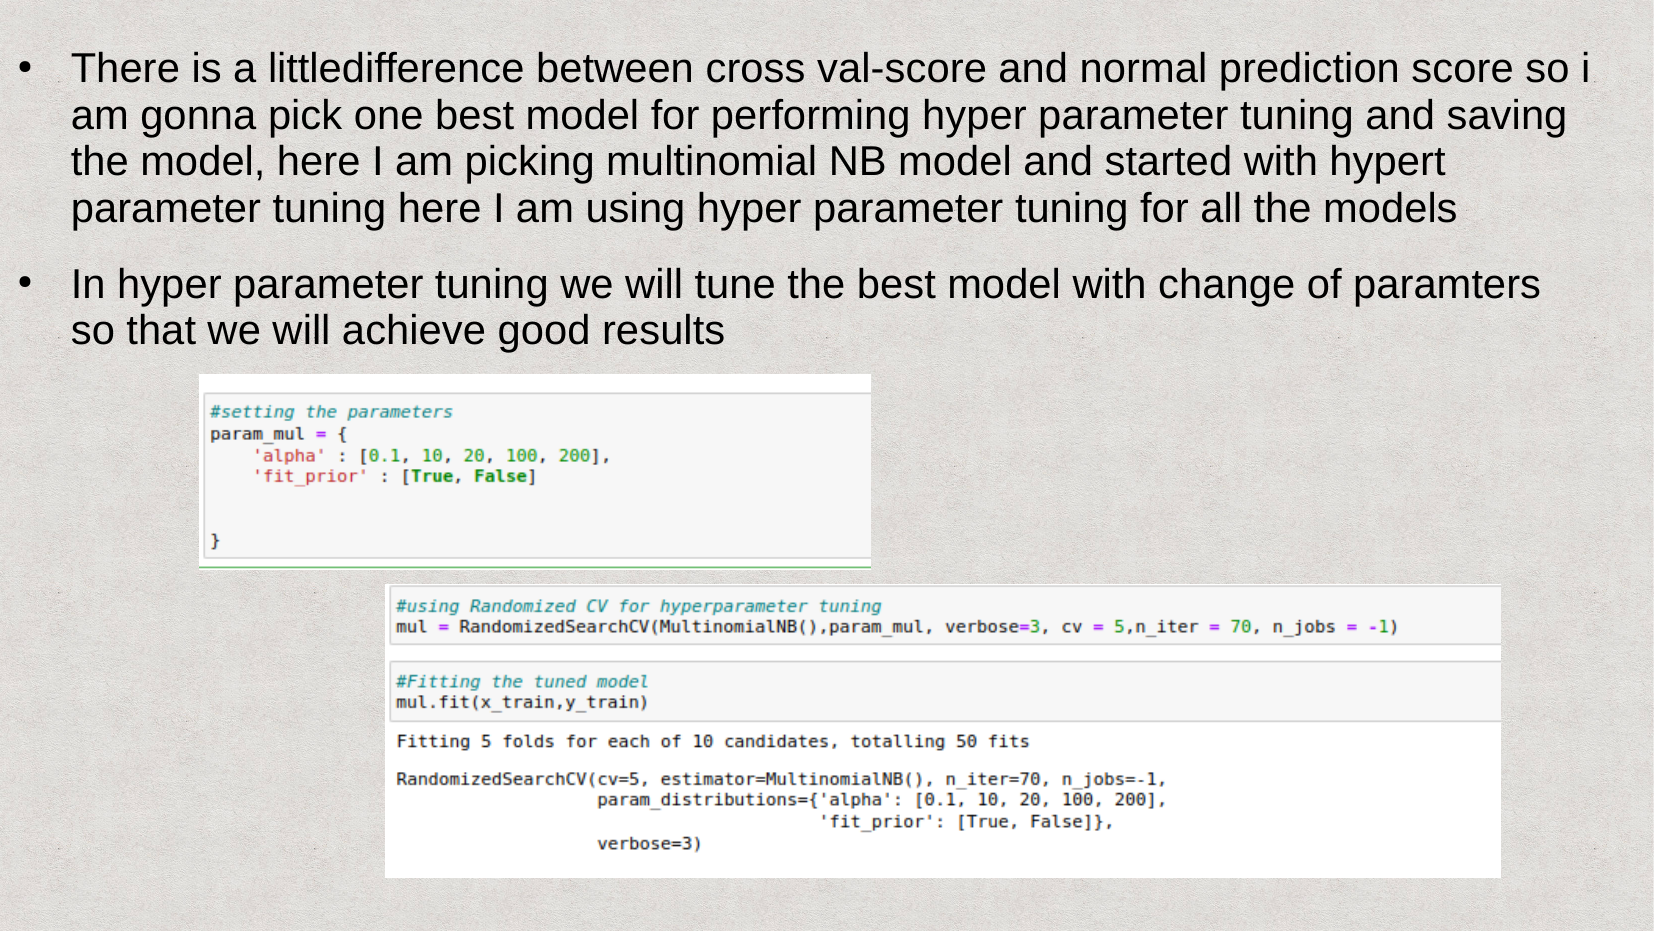

# There is a littledifference between cross val-score and normal prediction score so i am gonna pick one best model for performing hyper parameter tuning and saving the model, here I am picking multinomial NB model and started with hypert parameter tuning here I am using hyper parameter tuning for all the models
In hyper parameter tuning we will tune the best model with change of paramters so that we will achieve good results